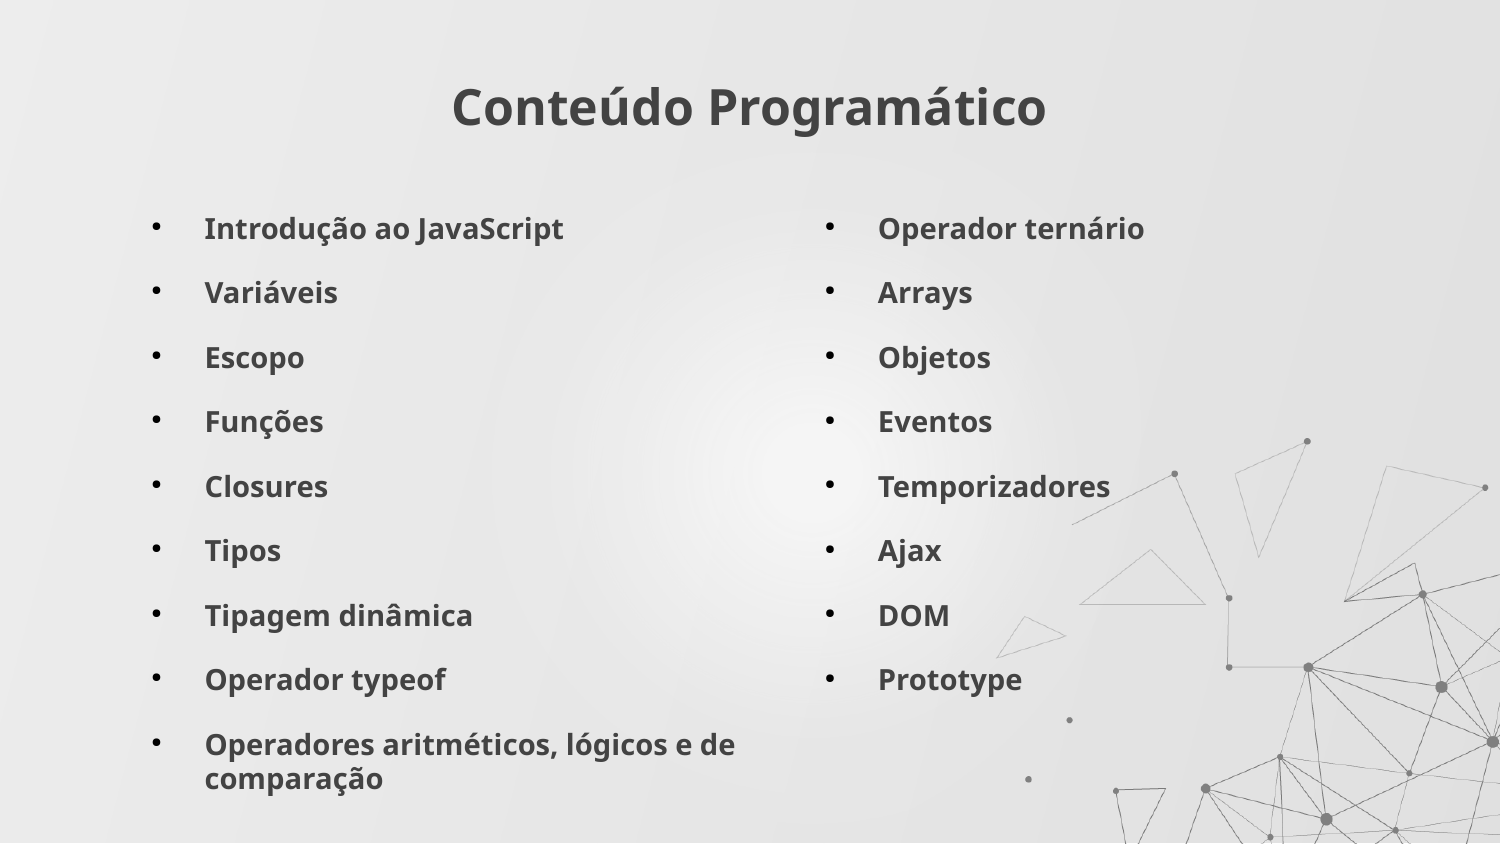

# Conteúdo Programático
Introdução ao JavaScript
Variáveis
Escopo
Funções
Closures
Tipos
Tipagem dinâmica
Operador typeof
Operadores aritméticos, lógicos e de comparação
Operador ternário
Arrays
Objetos
Eventos
Temporizadores
Ajax
DOM
Prototype